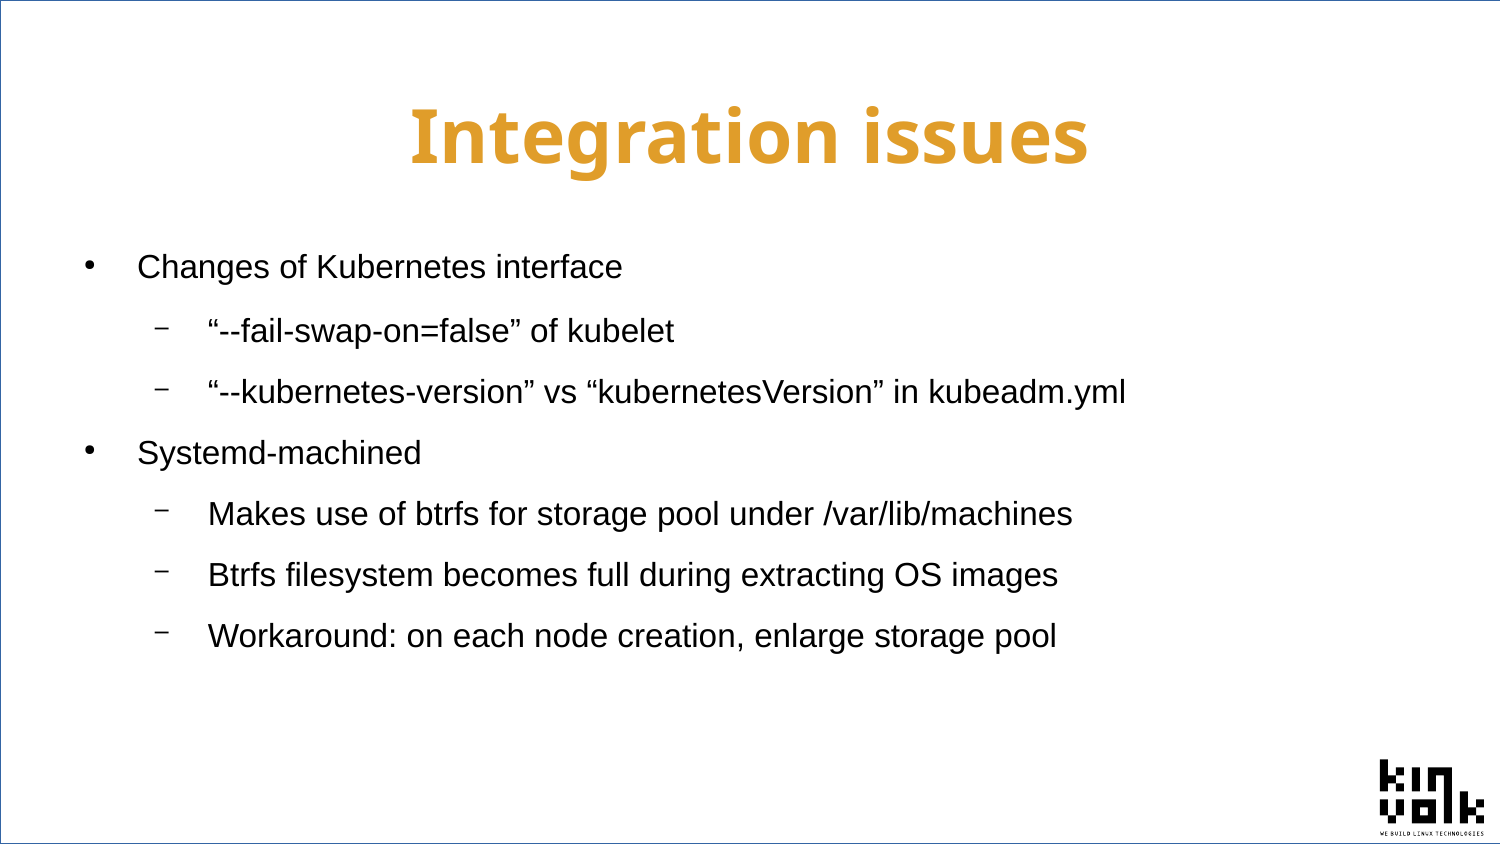

# Integration issues
Changes of Kubernetes interface
“--fail-swap-on=false” of kubelet
“--kubernetes-version” vs “kubernetesVersion” in kubeadm.yml
Systemd-machined
Makes use of btrfs for storage pool under /var/lib/machines
Btrfs filesystem becomes full during extracting OS images
Workaround: on each node creation, enlarge storage pool